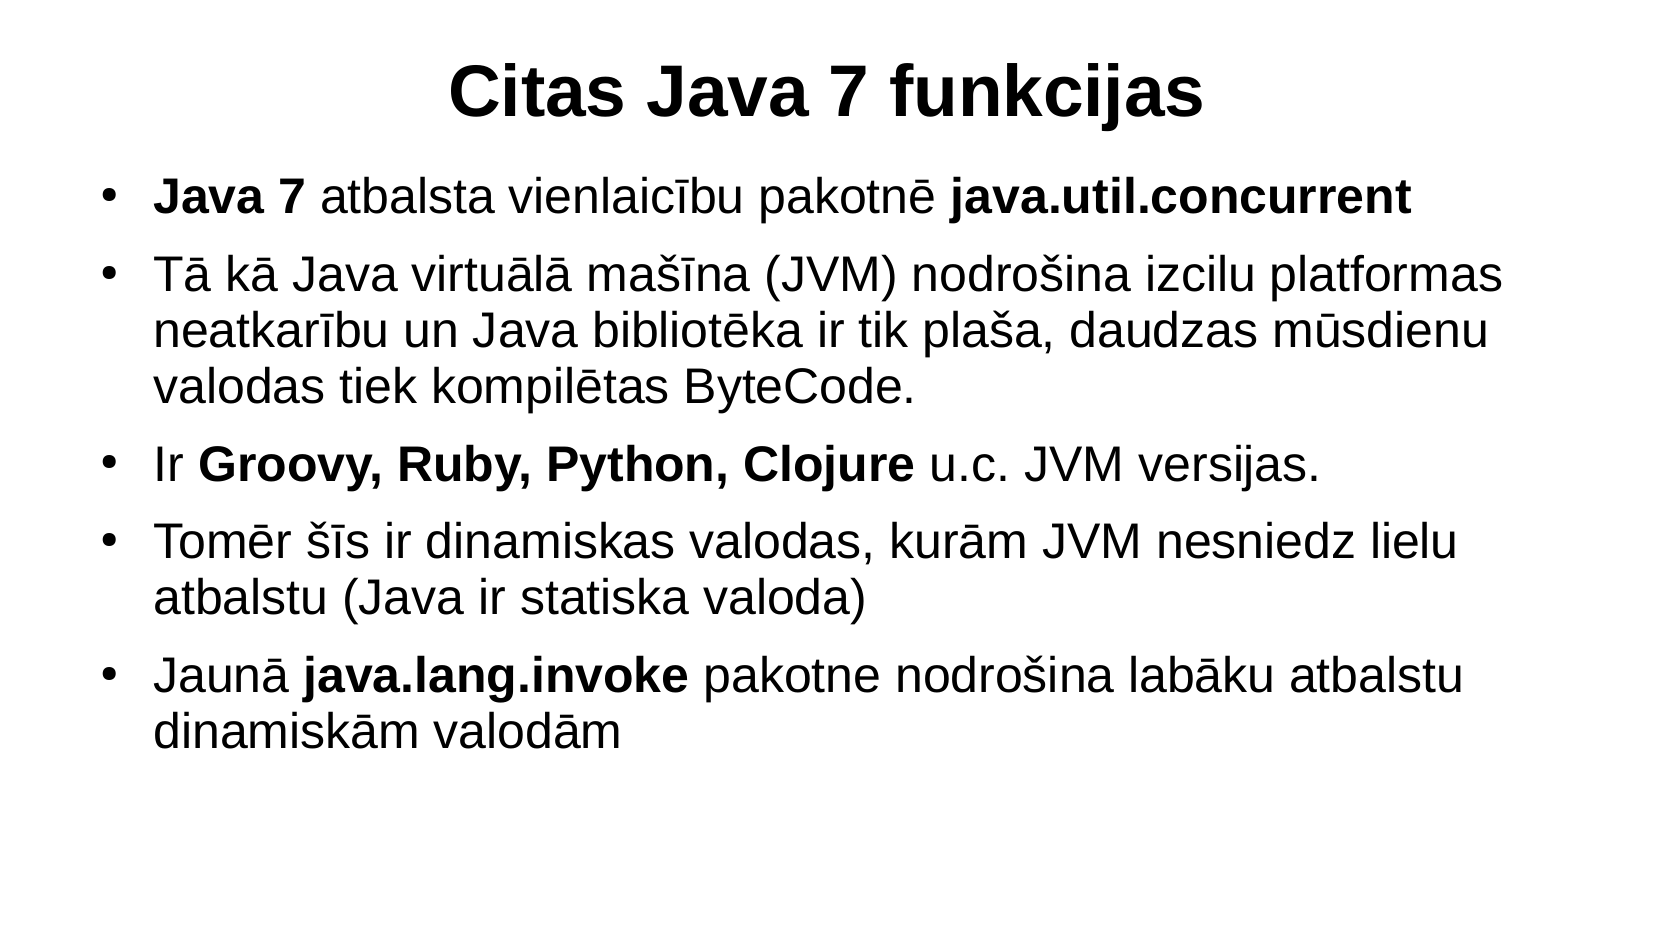

# Citas Java 7 funkcijas
Java 7 atbalsta vienlaicību pakotnē java.util.concurrent
Tā kā Java virtuālā mašīna (JVM) nodrošina izcilu platformas neatkarību un Java bibliotēka ir tik plaša, daudzas mūsdienu valodas tiek kompilētas ByteCode.
Ir Groovy, Ruby, Python, Clojure u.c. JVM versijas.
Tomēr šīs ir dinamiskas valodas, kurām JVM nesniedz lielu atbalstu (Java ir statiska valoda)
Jaunā java.lang.invoke pakotne nodrošina labāku atbalstu dinamiskām valodām